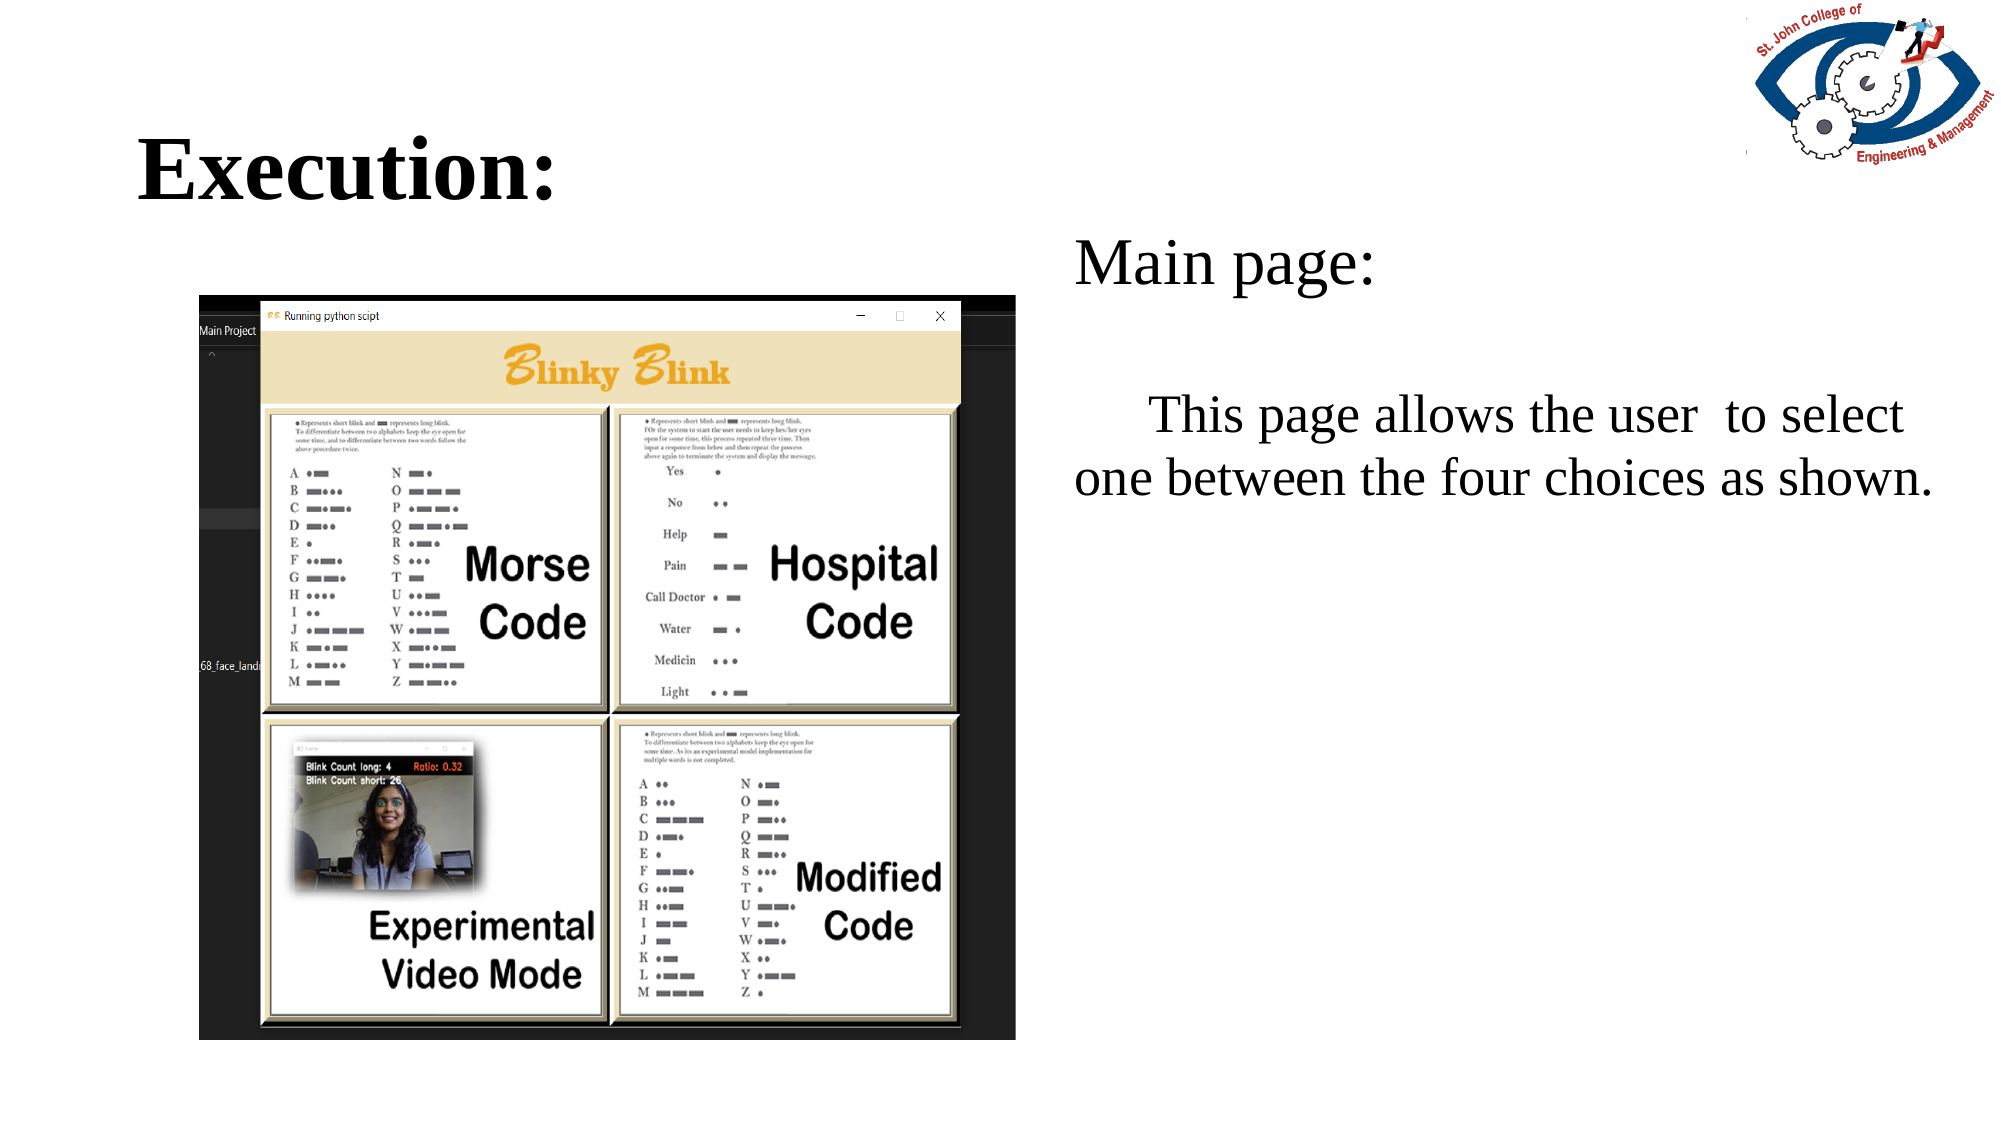

# Execution:
Main page:
	This page allows the user to select one between the four choices as shown.